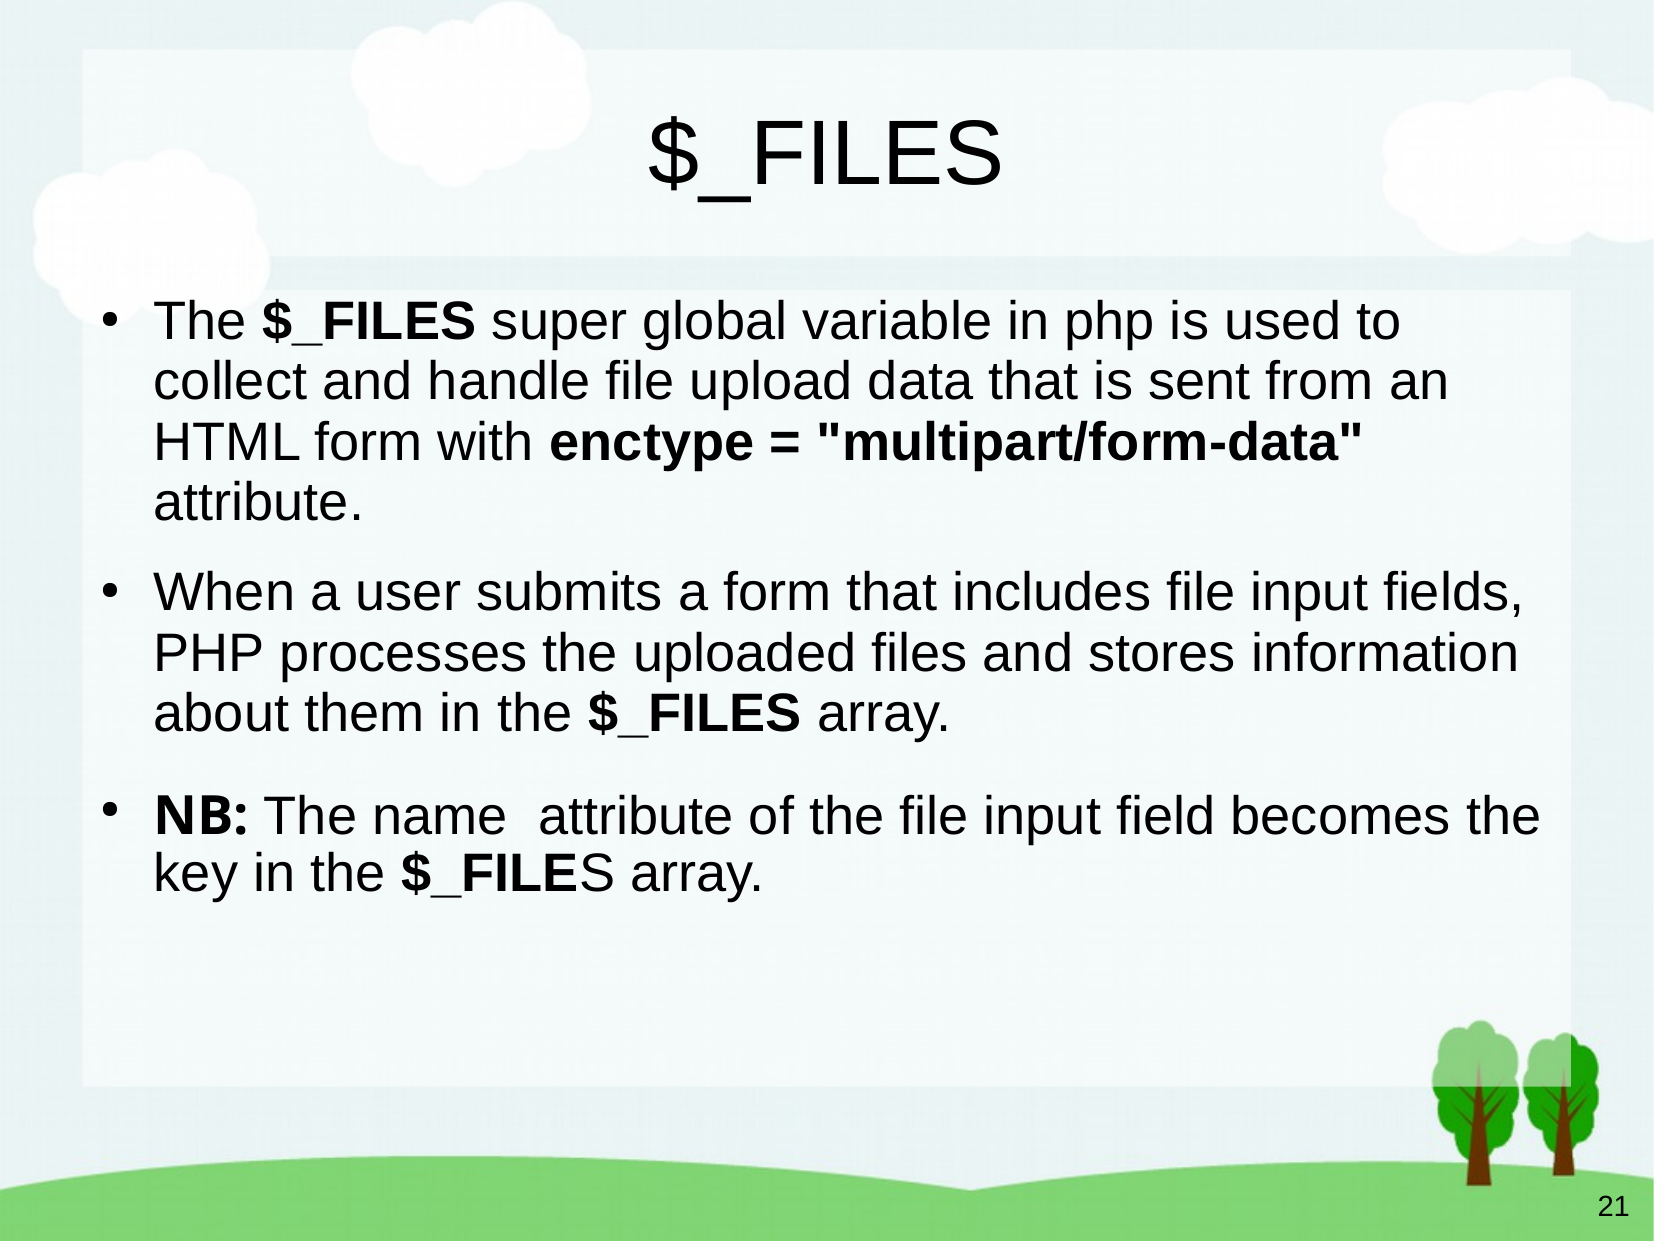

# $_FILES
The $_FILES super global variable in php is used to collect and handle file upload data that is sent from an HTML form with enctype = "multipart/form-data" attribute.
When a user submits a form that includes file input fields, PHP processes the uploaded files and stores information about them in the $_FILES array.
NB: The name  attribute of the file input field becomes the key in the $_FILES array.
21